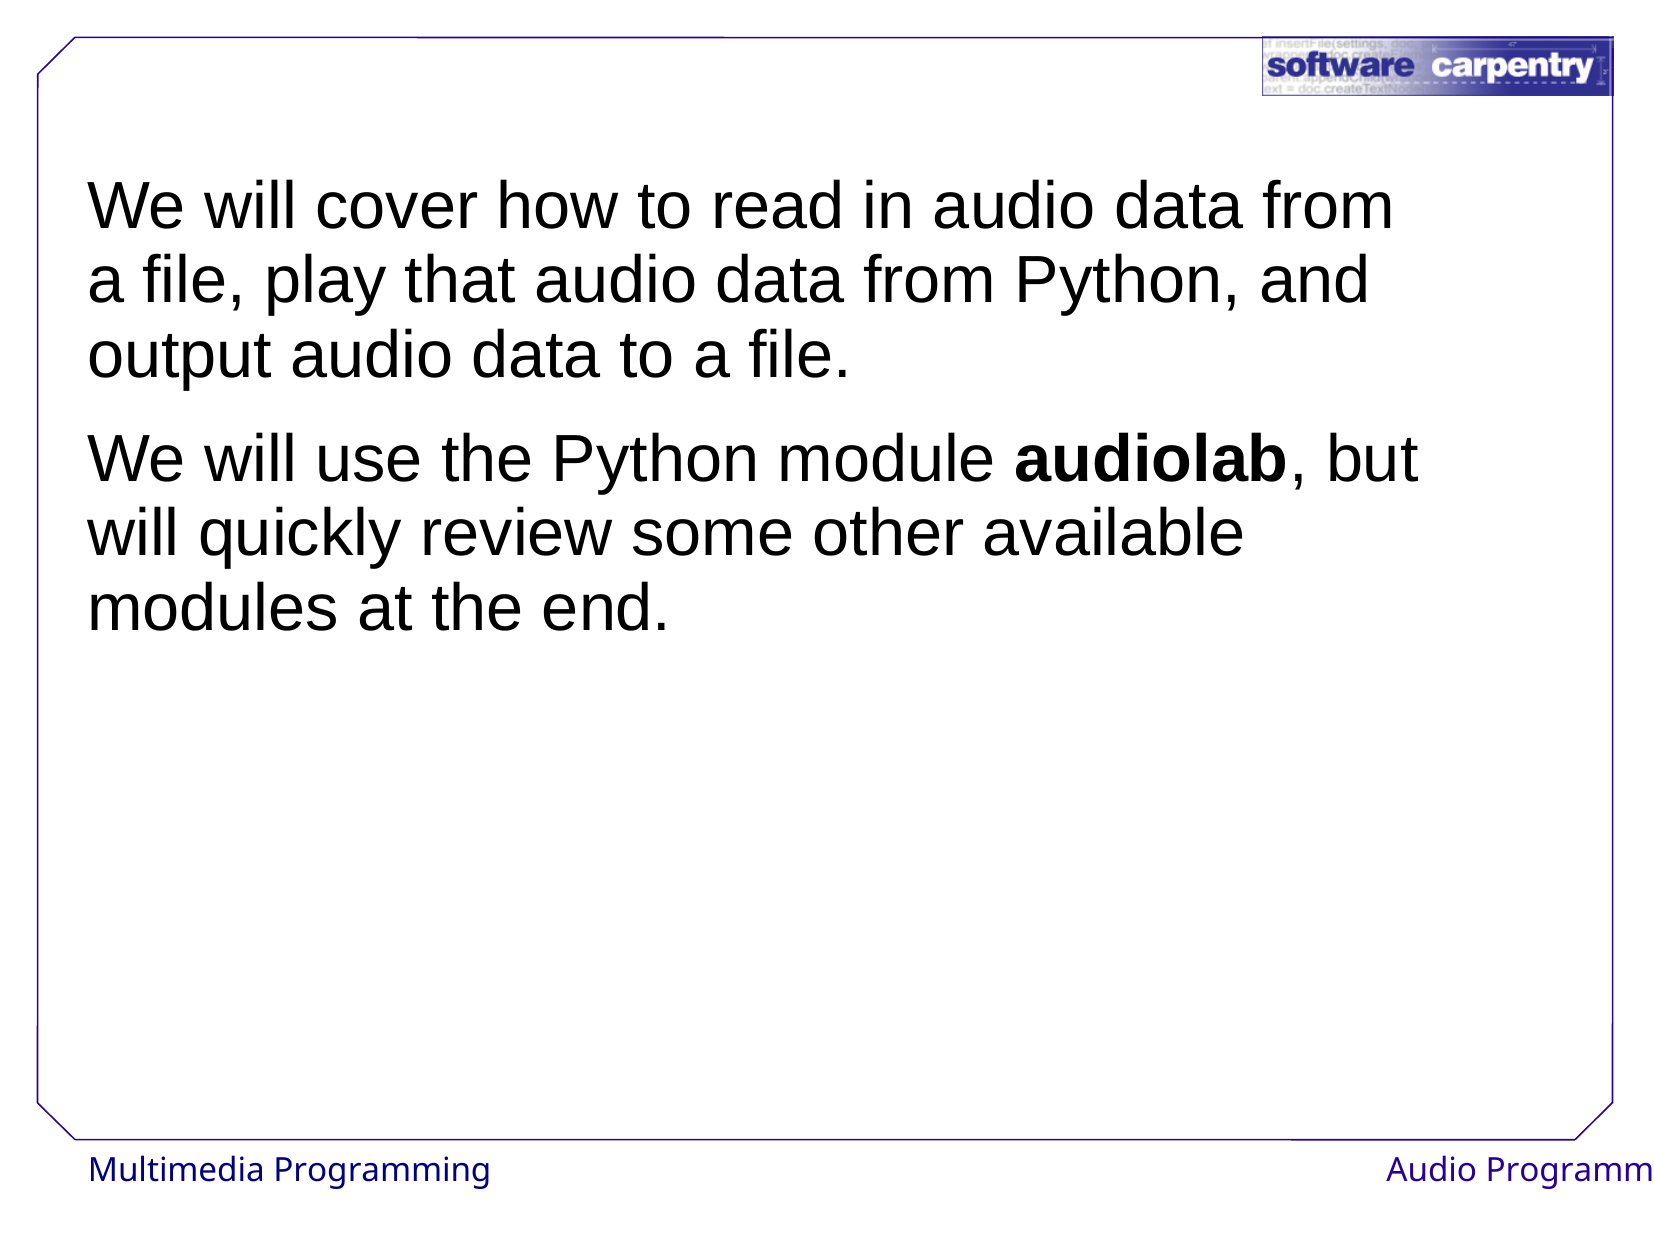

# We will cover how to read in audio data from a file, play that audio data from Python, and output audio data to a file.
We will use the Python module audiolab, but will quickly review some other available modules at the end.